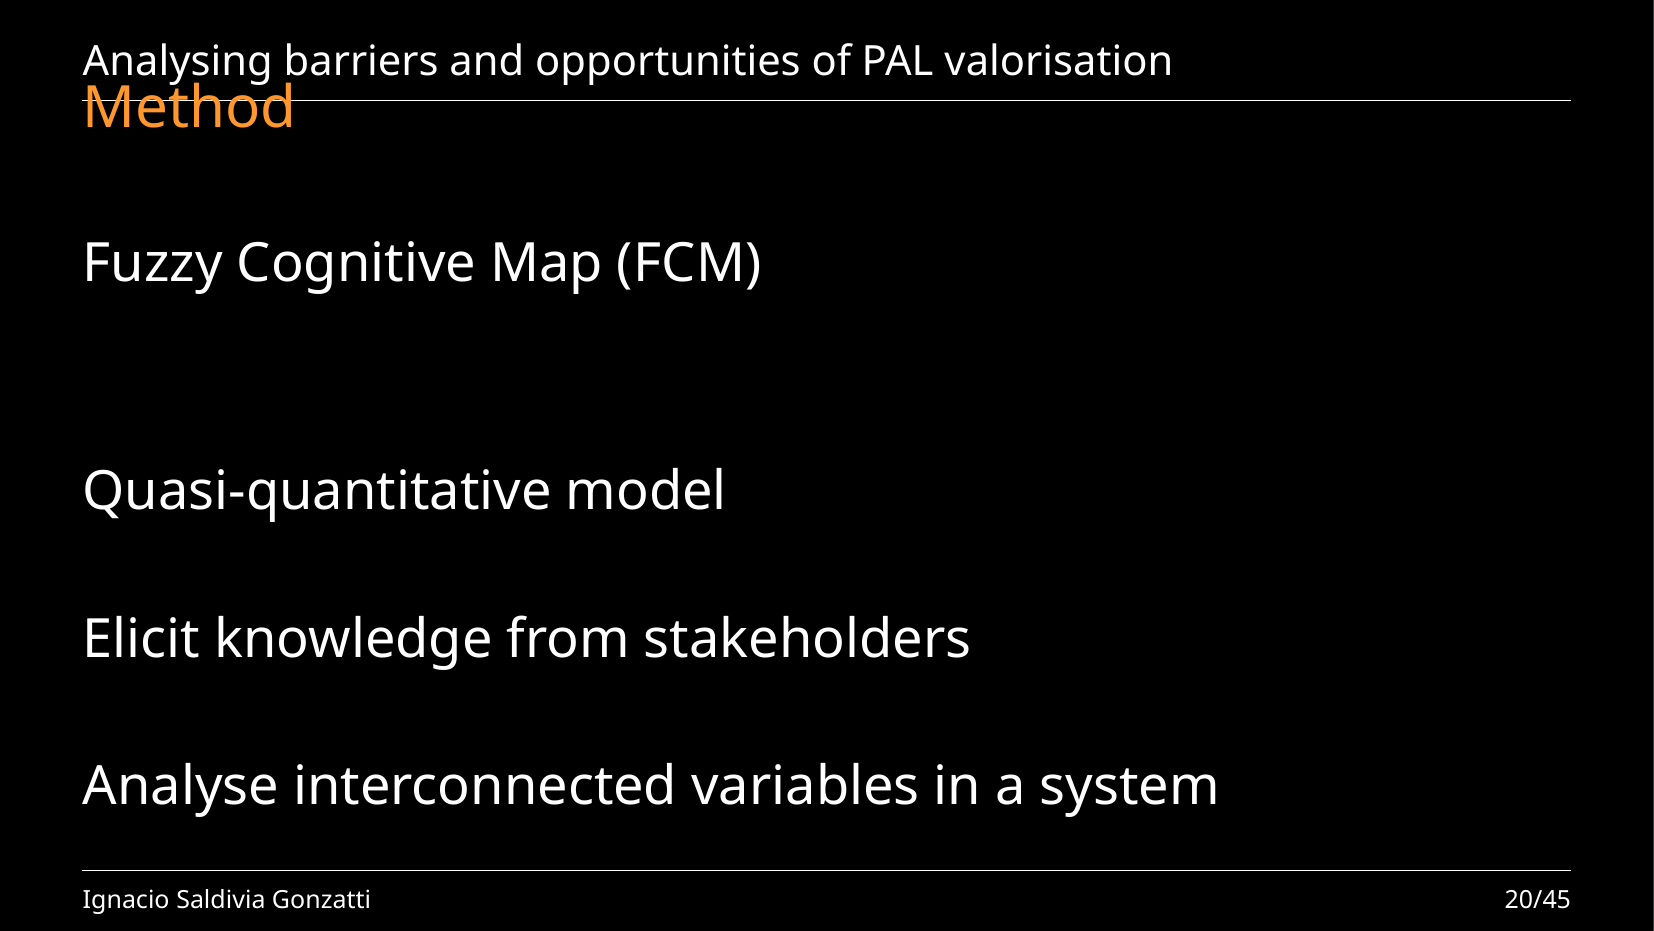

# Analysing barriers and opportunities of PAL valorisation
Method
Fuzzy Cognitive Map (FCM)
Quasi-quantitative model
Elicit knowledge from stakeholders
Analyse interconnected variables in a system
Ignacio Saldivia Gonzatti
20